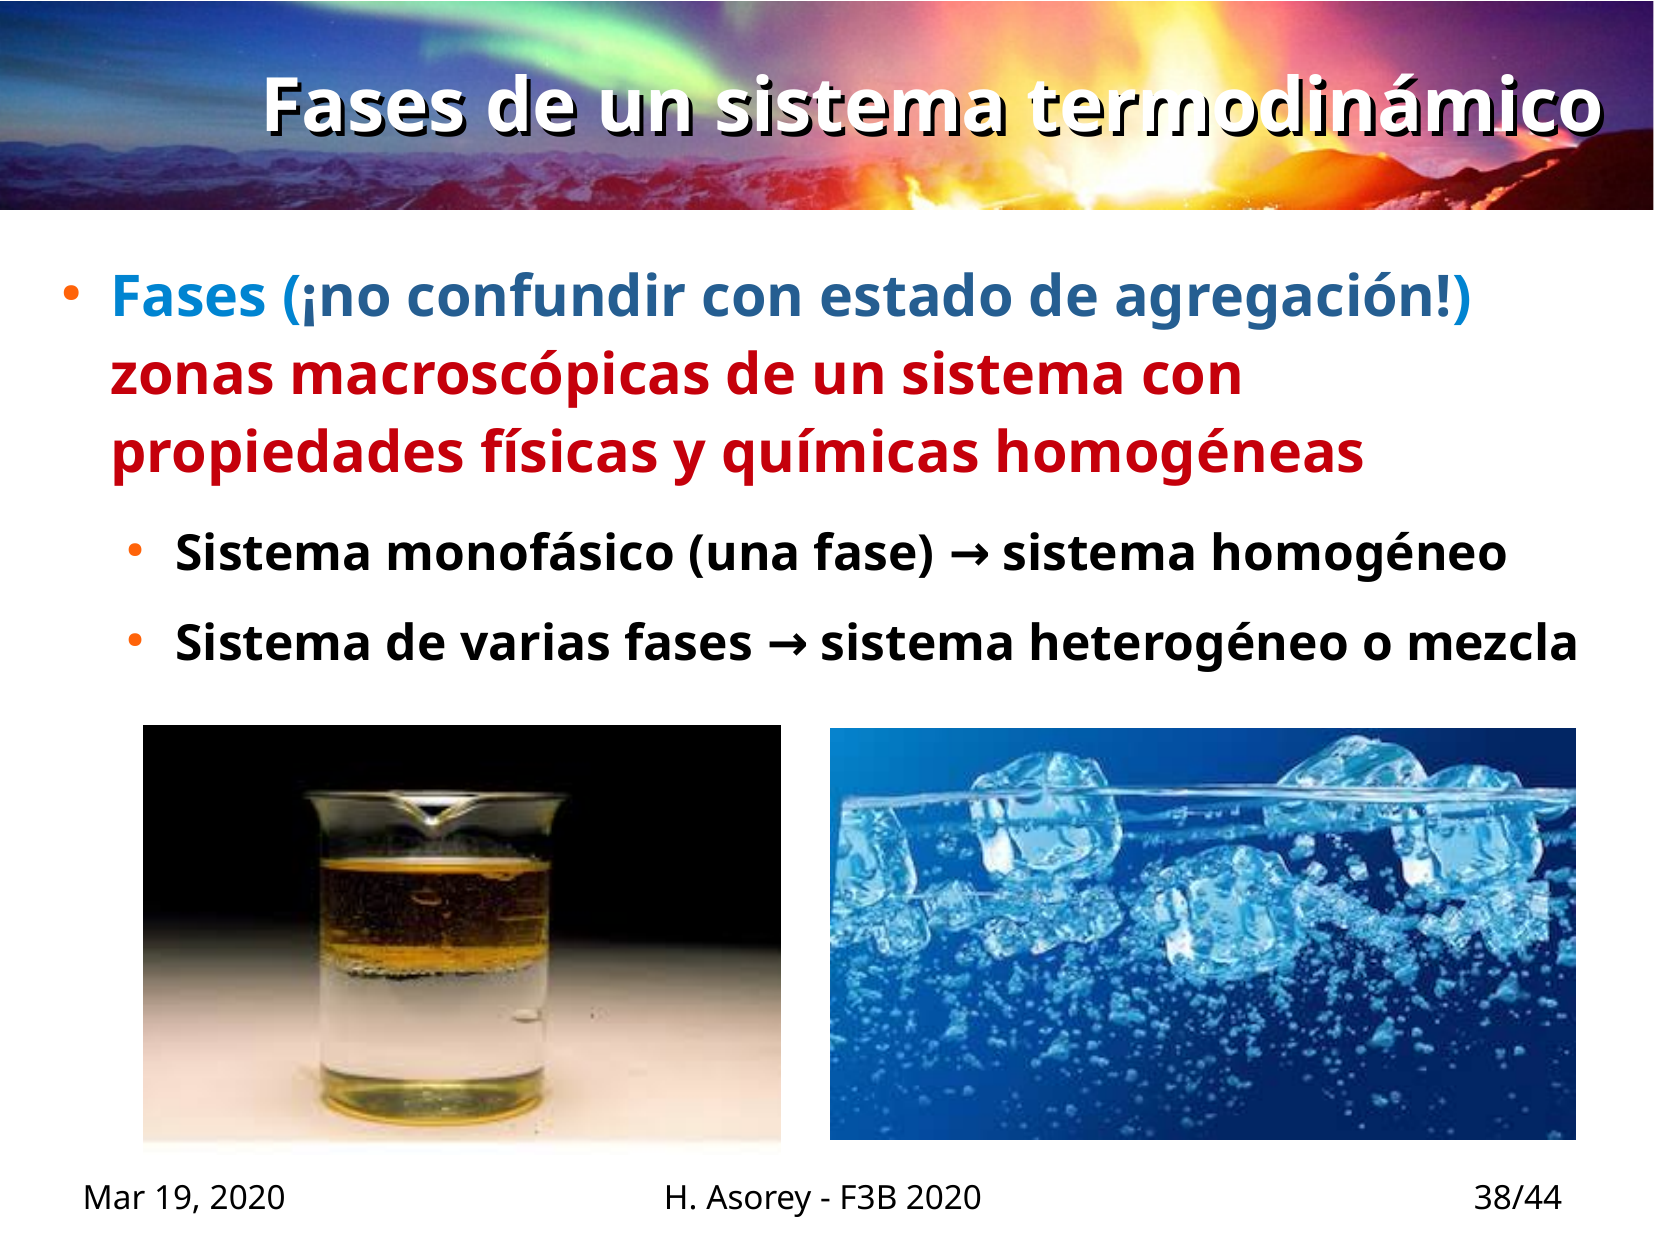

# Fases de un sistema termodinámico
Fases (¡no confundir con estado de agregación!)
zonas macroscópicas de un sistema con propiedades físicas y químicas homogéneas
Sistema monofásico (una fase) → sistema homogéneo
Sistema de varias fases → sistema heterogéneo o mezcla
Mar 19, 2020
H. Asorey - F3B 2020
38